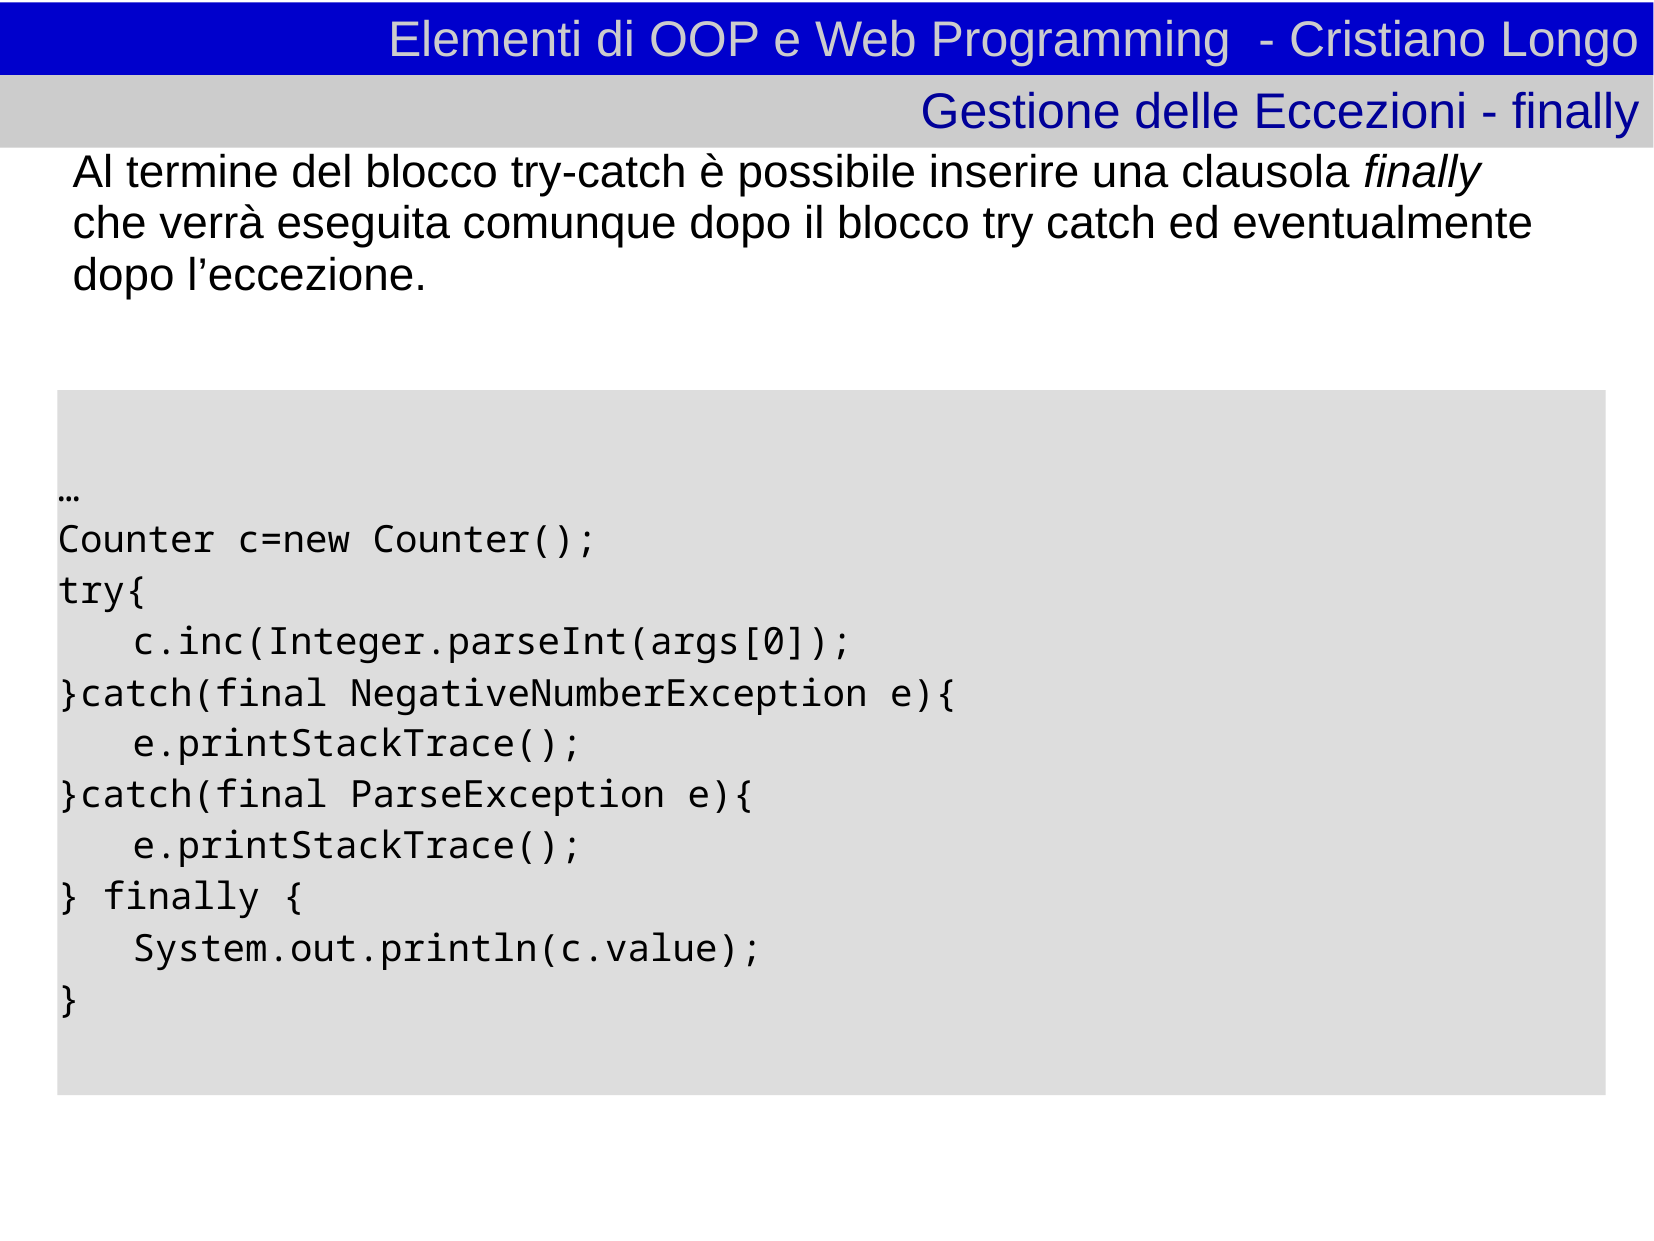

# Elementi di OOP e Web Programming - Cristiano Longo
Gestione delle Eccezioni - finally
Al termine del blocco try-catch è possibile inserire una clausola finally che verrà eseguita comunque dopo il blocco try catch ed eventualmente dopo l’eccezione.
…
Counter c=new Counter();
try{
	c.inc(Integer.parseInt(args[0]);
}catch(final NegativeNumberException e){
	e.printStackTrace();
}catch(final ParseException e){
	e.printStackTrace();
} finally {
	System.out.println(c.value);
}